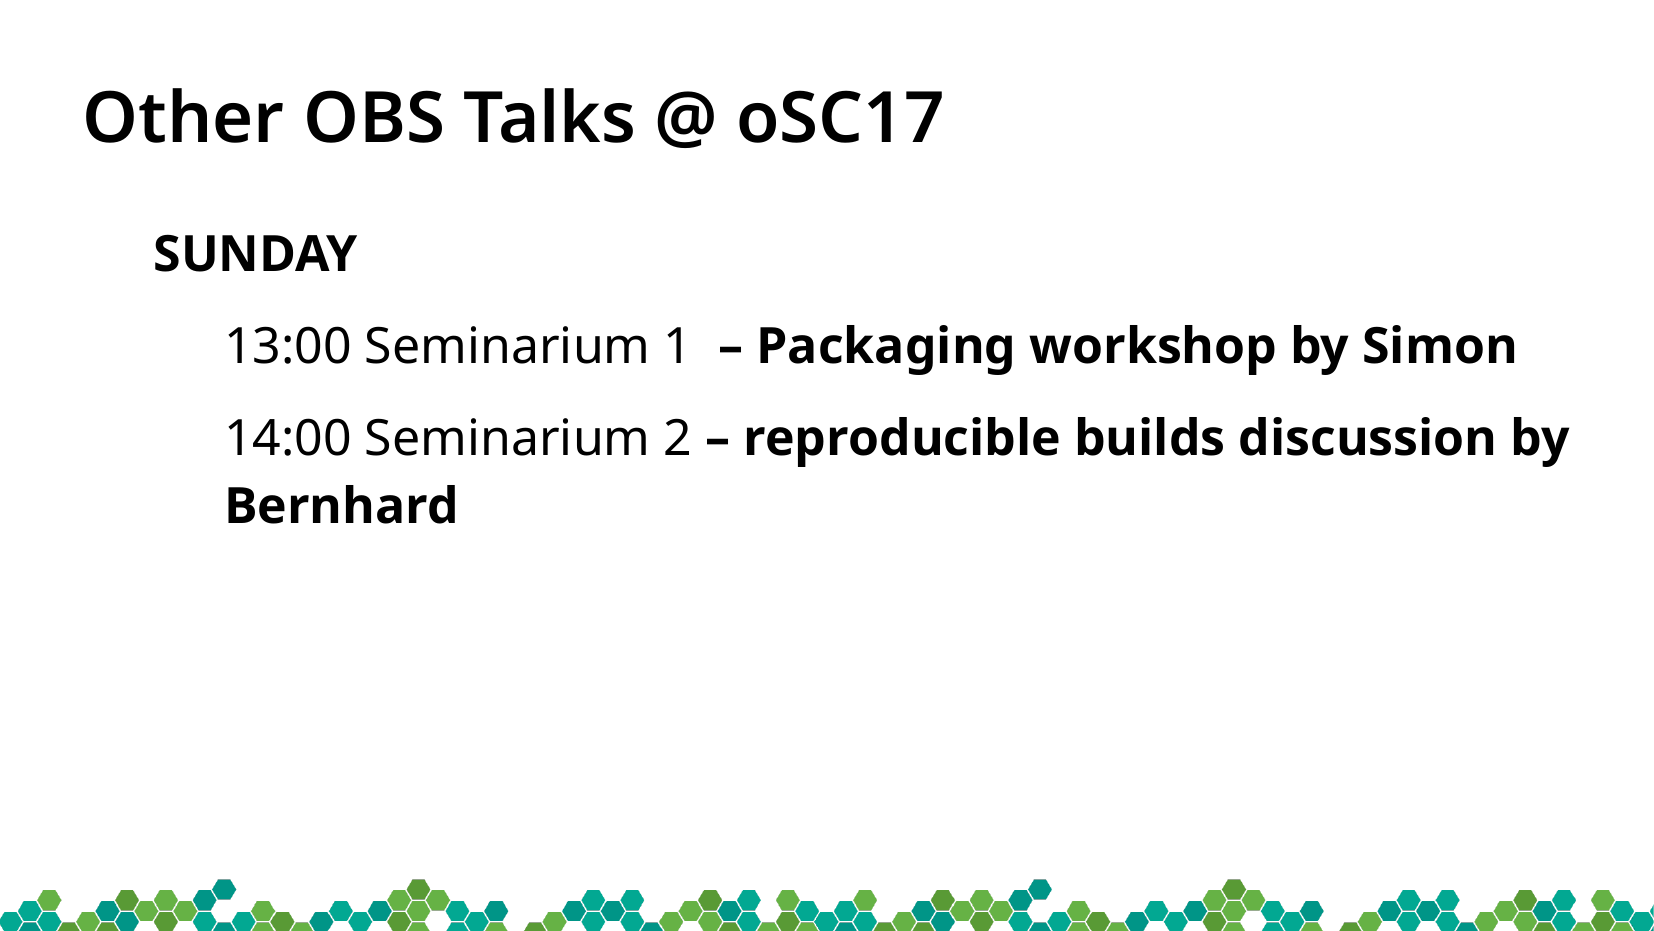

# Other OBS Talks @ oSC17
SUNDAY
13:00 Seminarium 1 – Packaging workshop by Simon
14:00 Seminarium 2 – reproducible builds discussion by Bernhard